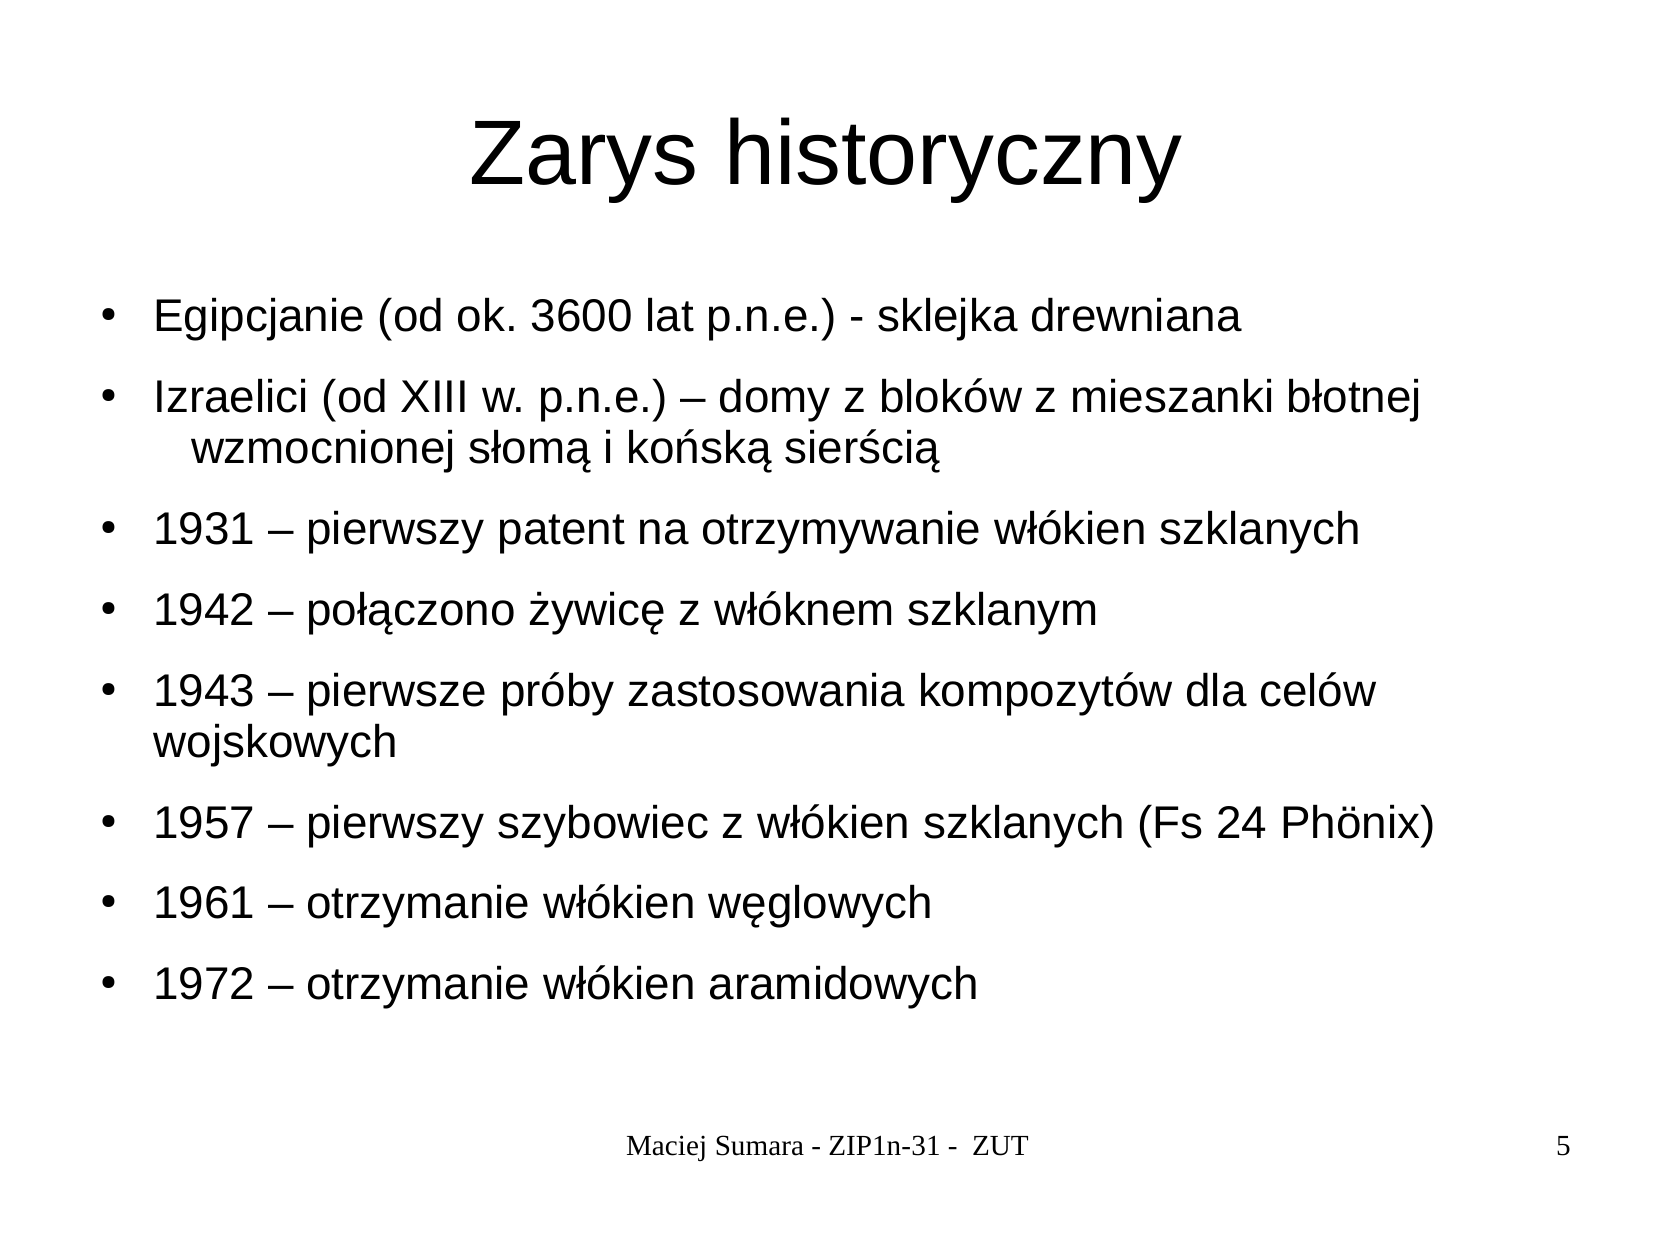

# Zarys historyczny
Egipcjanie (od ok. 3600 lat p.n.e.) - sklejka drewniana
Izraelici (od XIII w. p.n.e.) – domy z bloków z mieszanki błotnej wzmocnionej słomą i końską sierścią
1931 – pierwszy patent na otrzymywanie włókien szklanych
1942 – połączono żywicę z włóknem szklanym
1943 – pierwsze próby zastosowania kompozytów dla celów wojskowych
1957 – pierwszy szybowiec z włókien szklanych (Fs 24 Phönix)
1961 – otrzymanie włókien węglowych
1972 – otrzymanie włókien aramidowych
Maciej Sumara - ZIP1n-31 - ZUT
5